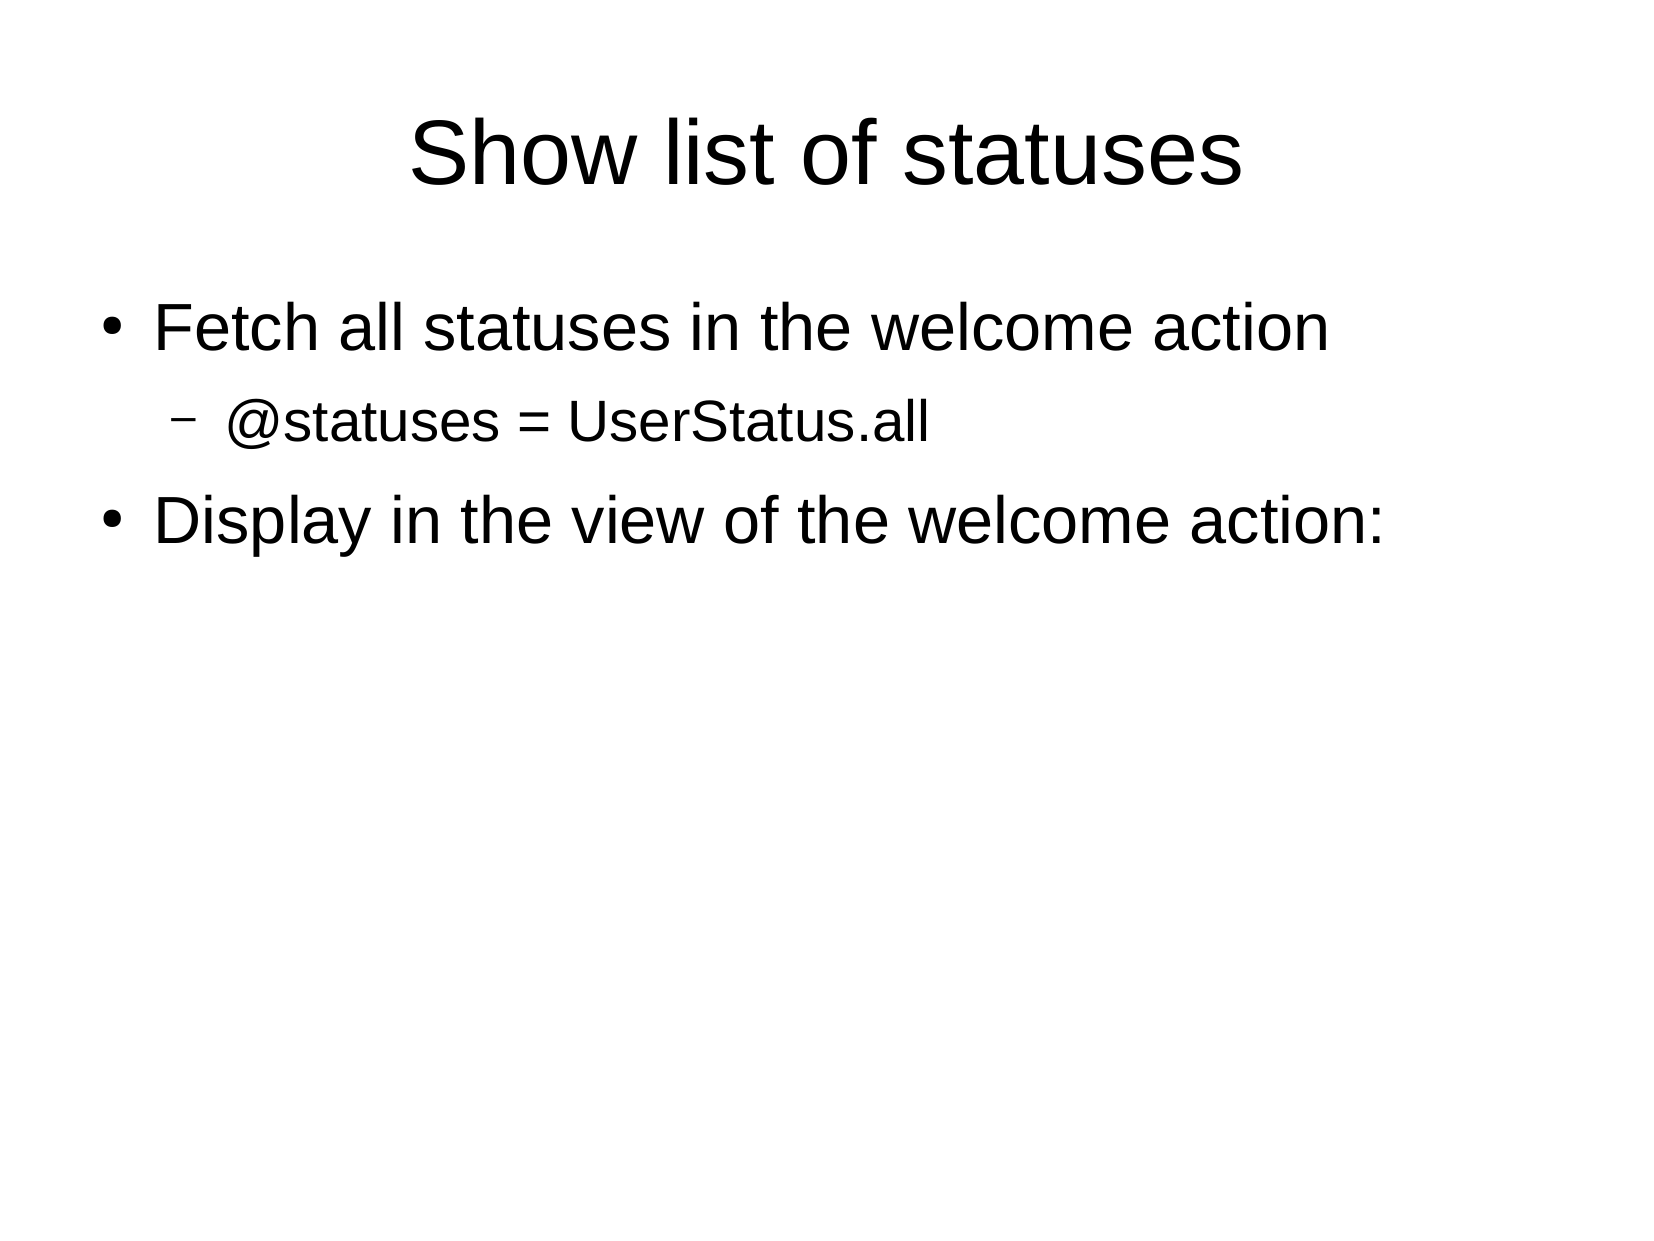

# Show list of statuses
Fetch all statuses in the welcome action
@statuses = UserStatus.all
Display in the view of the welcome action: